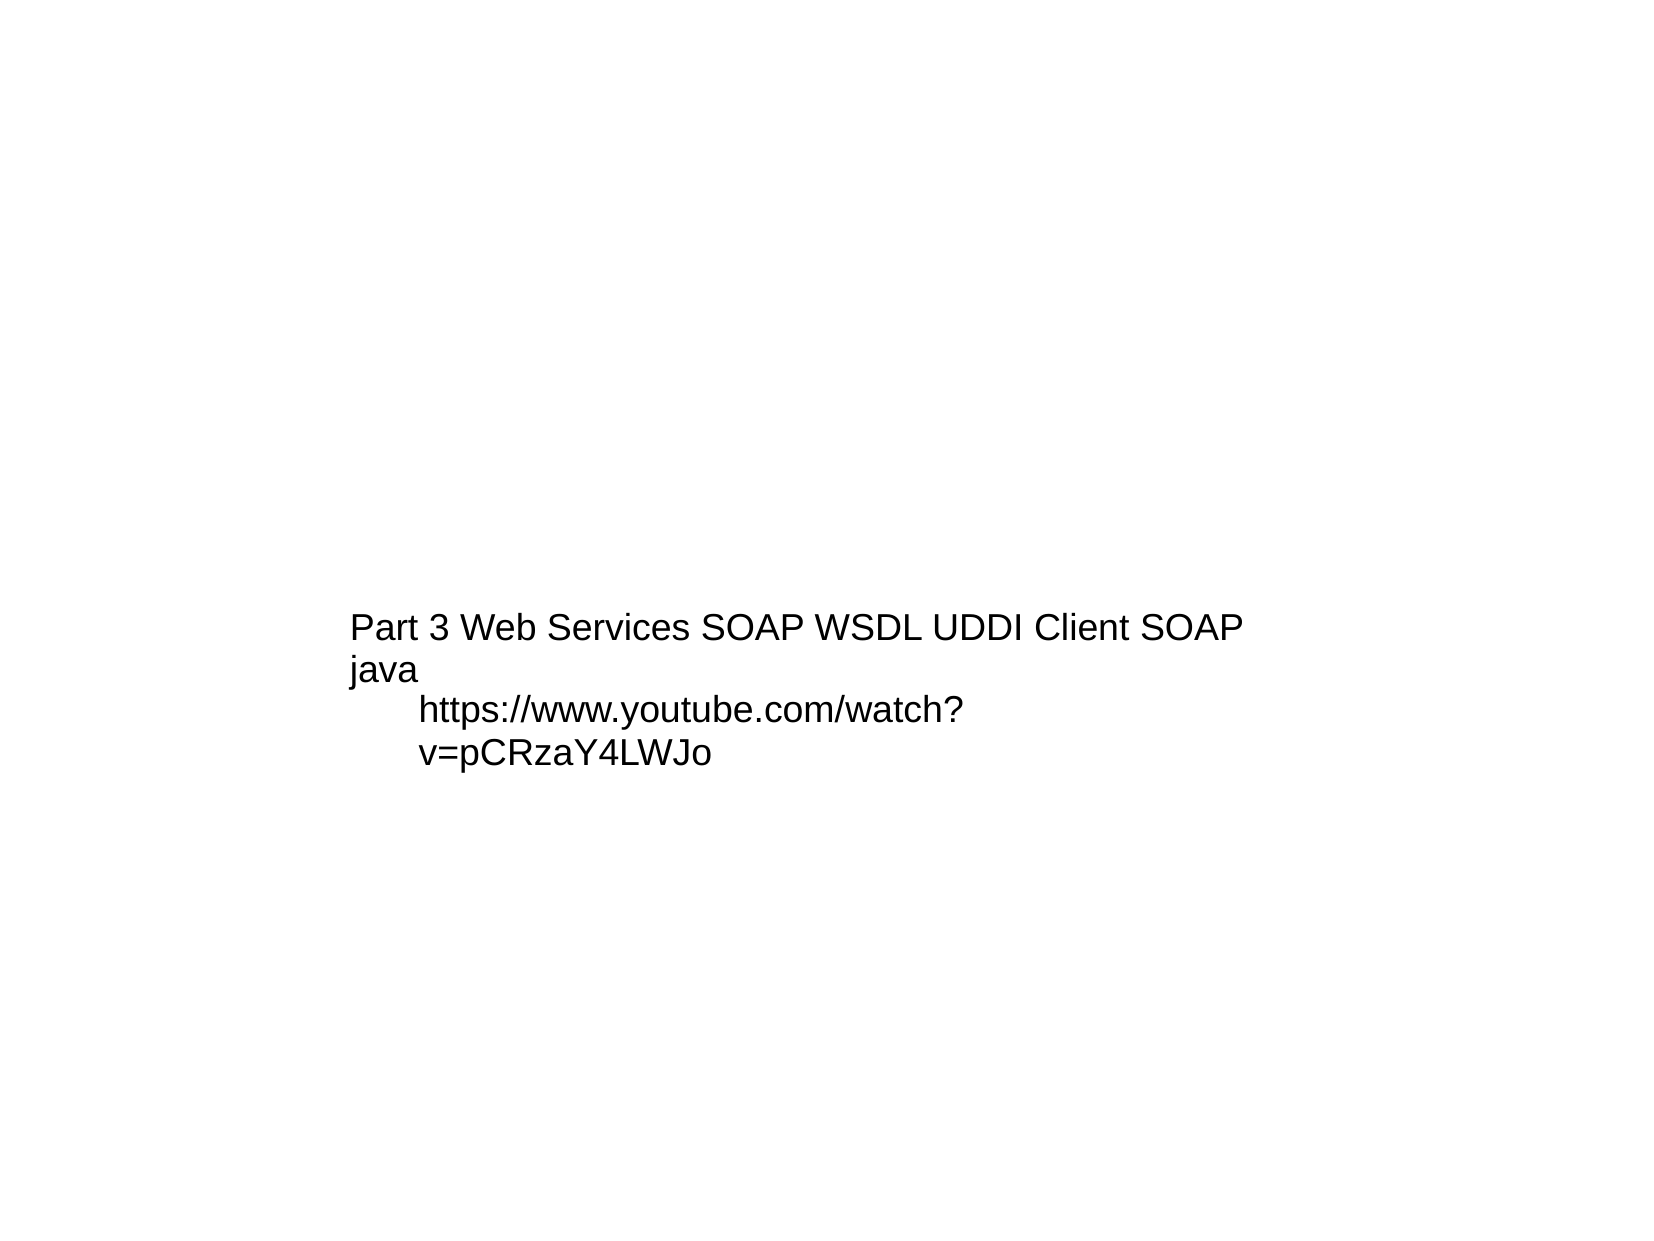

Part 3 Web Services SOAP WSDL UDDI Client SOAP java
https://www.youtube.com/watch?v=pCRzaY4LWJo